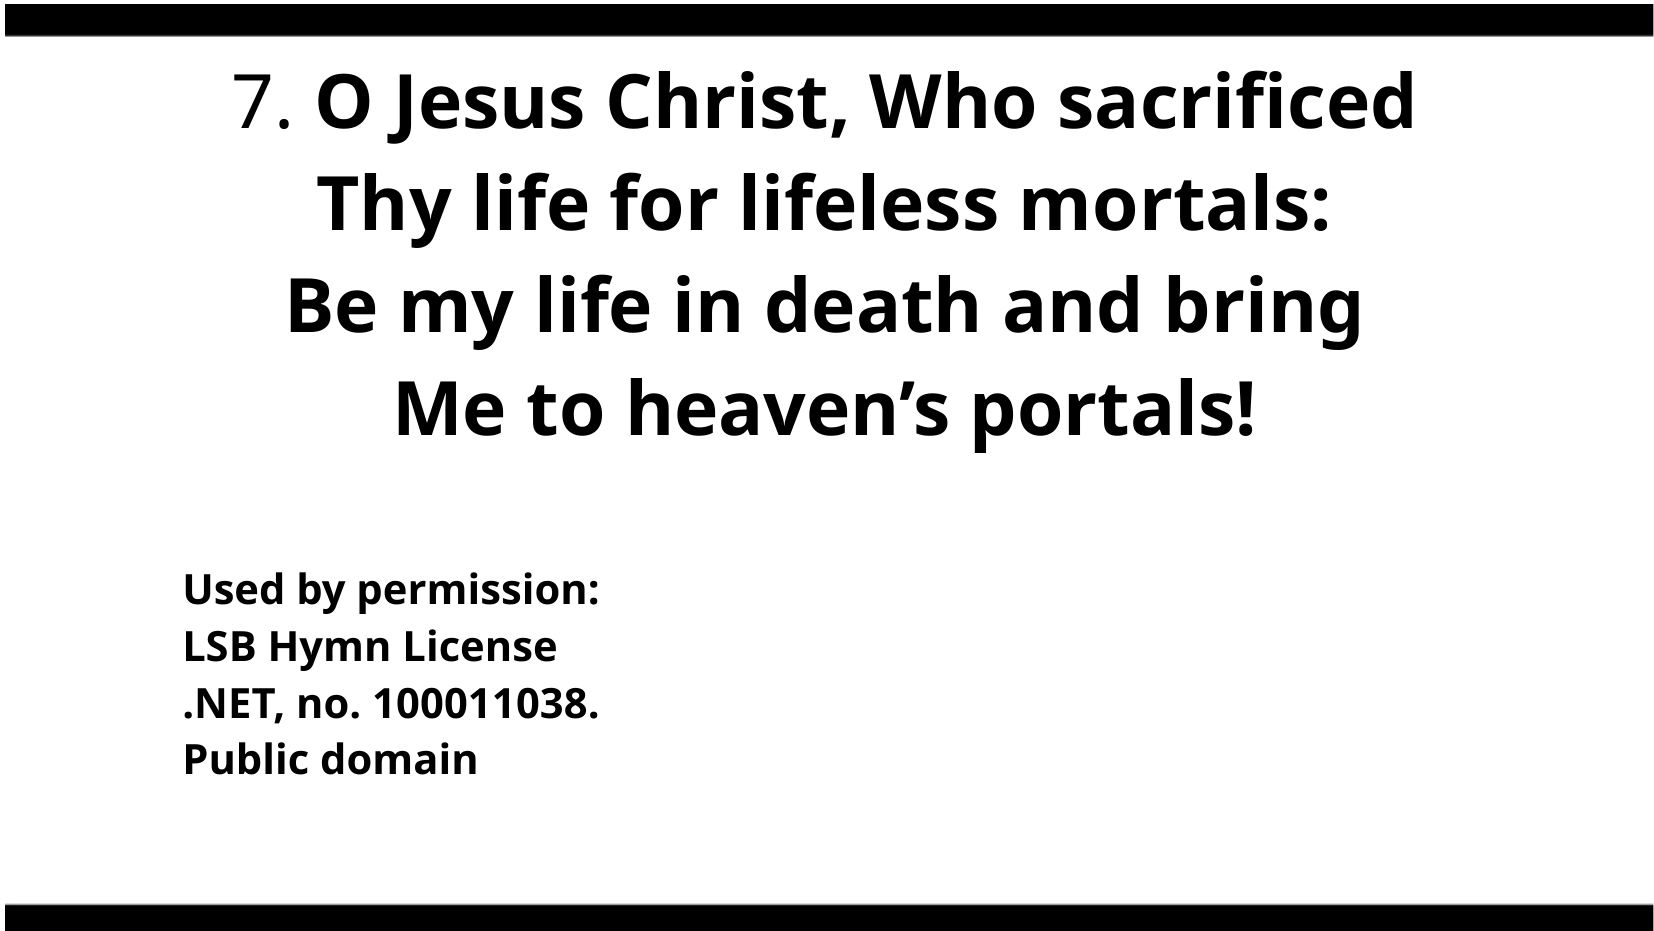

7. O Jesus Christ, Who sacrificed
Thy life for lifeless mortals:
Be my life in death and bring
Me to heaven’s portals!
 Used by permission:
 LSB Hymn License
 .NET, no. 100011038.
 Public domain